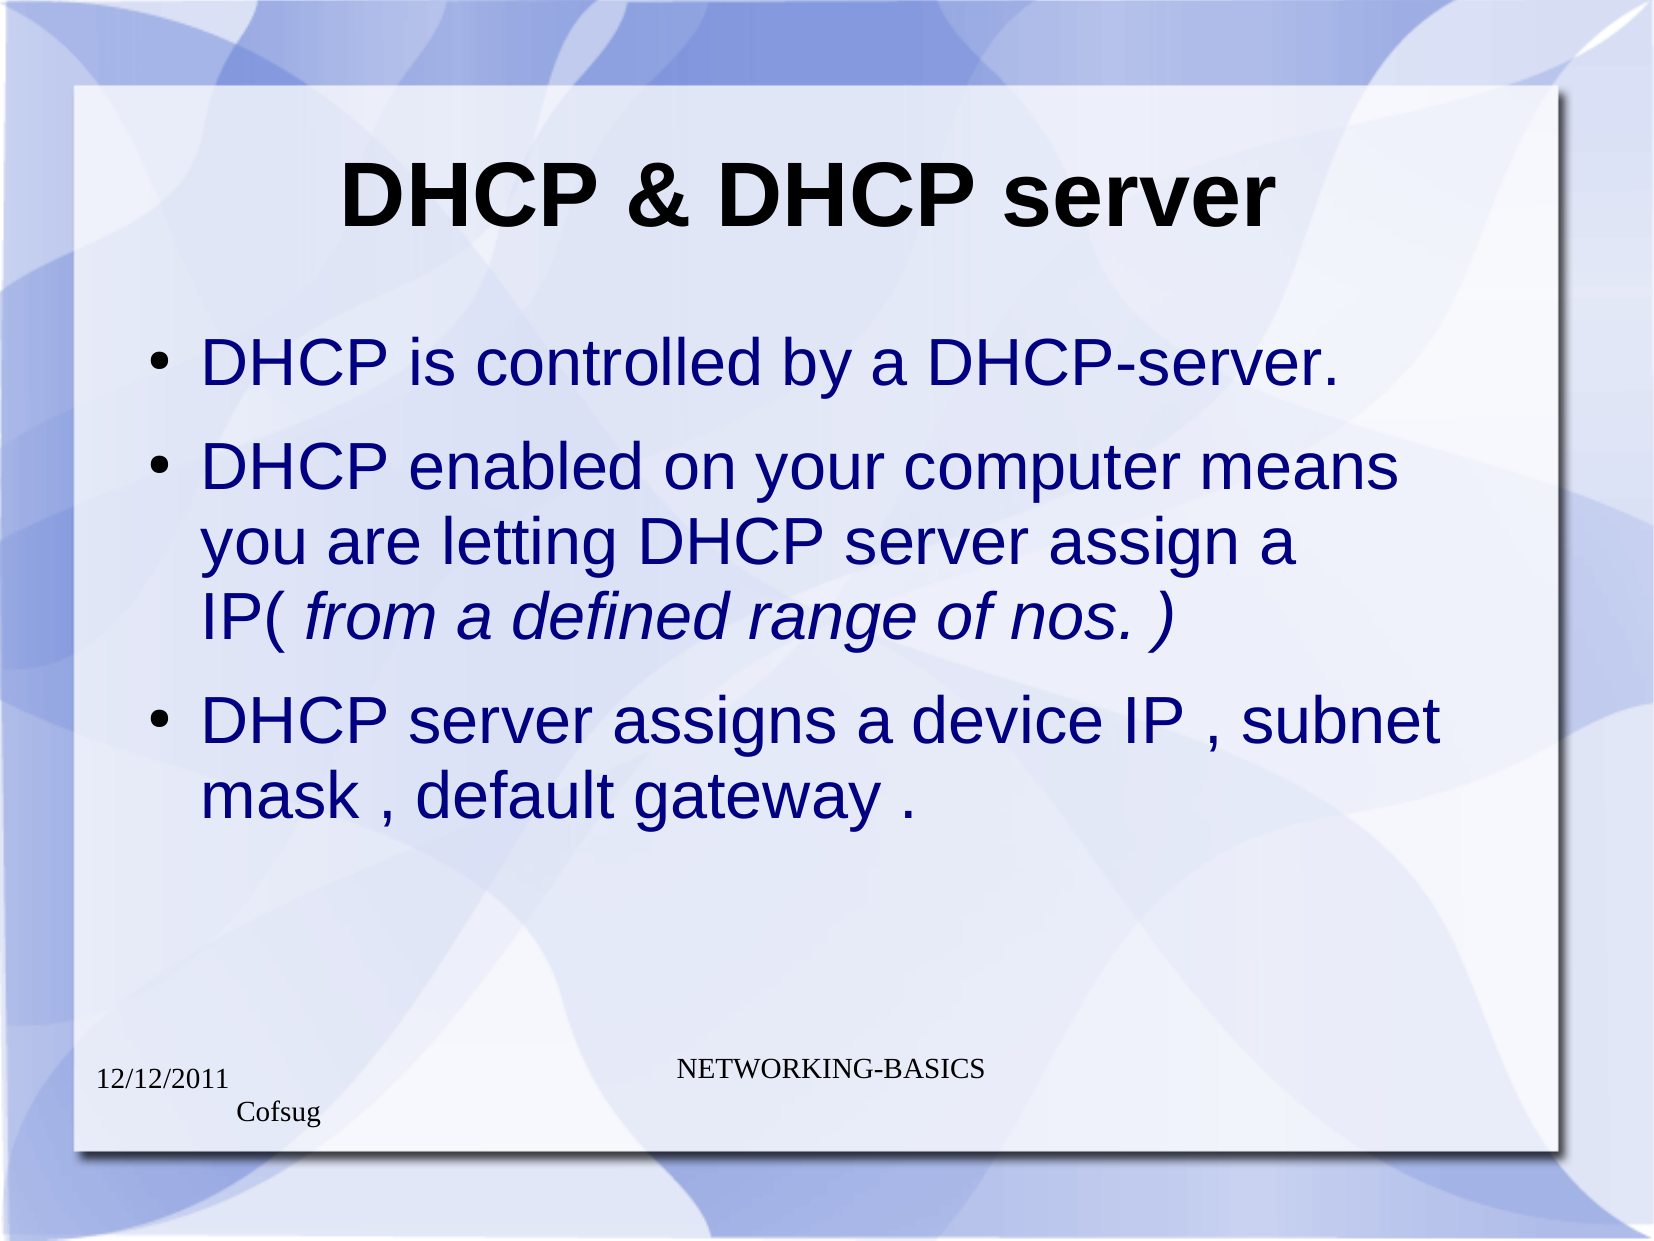

# DHCP & DHCP server
DHCP is controlled by a DHCP-server.
DHCP enabled on your computer means you are letting DHCP server assign a IP( from a defined range of nos. )
DHCP server assigns a device IP , subnet mask , default gateway .